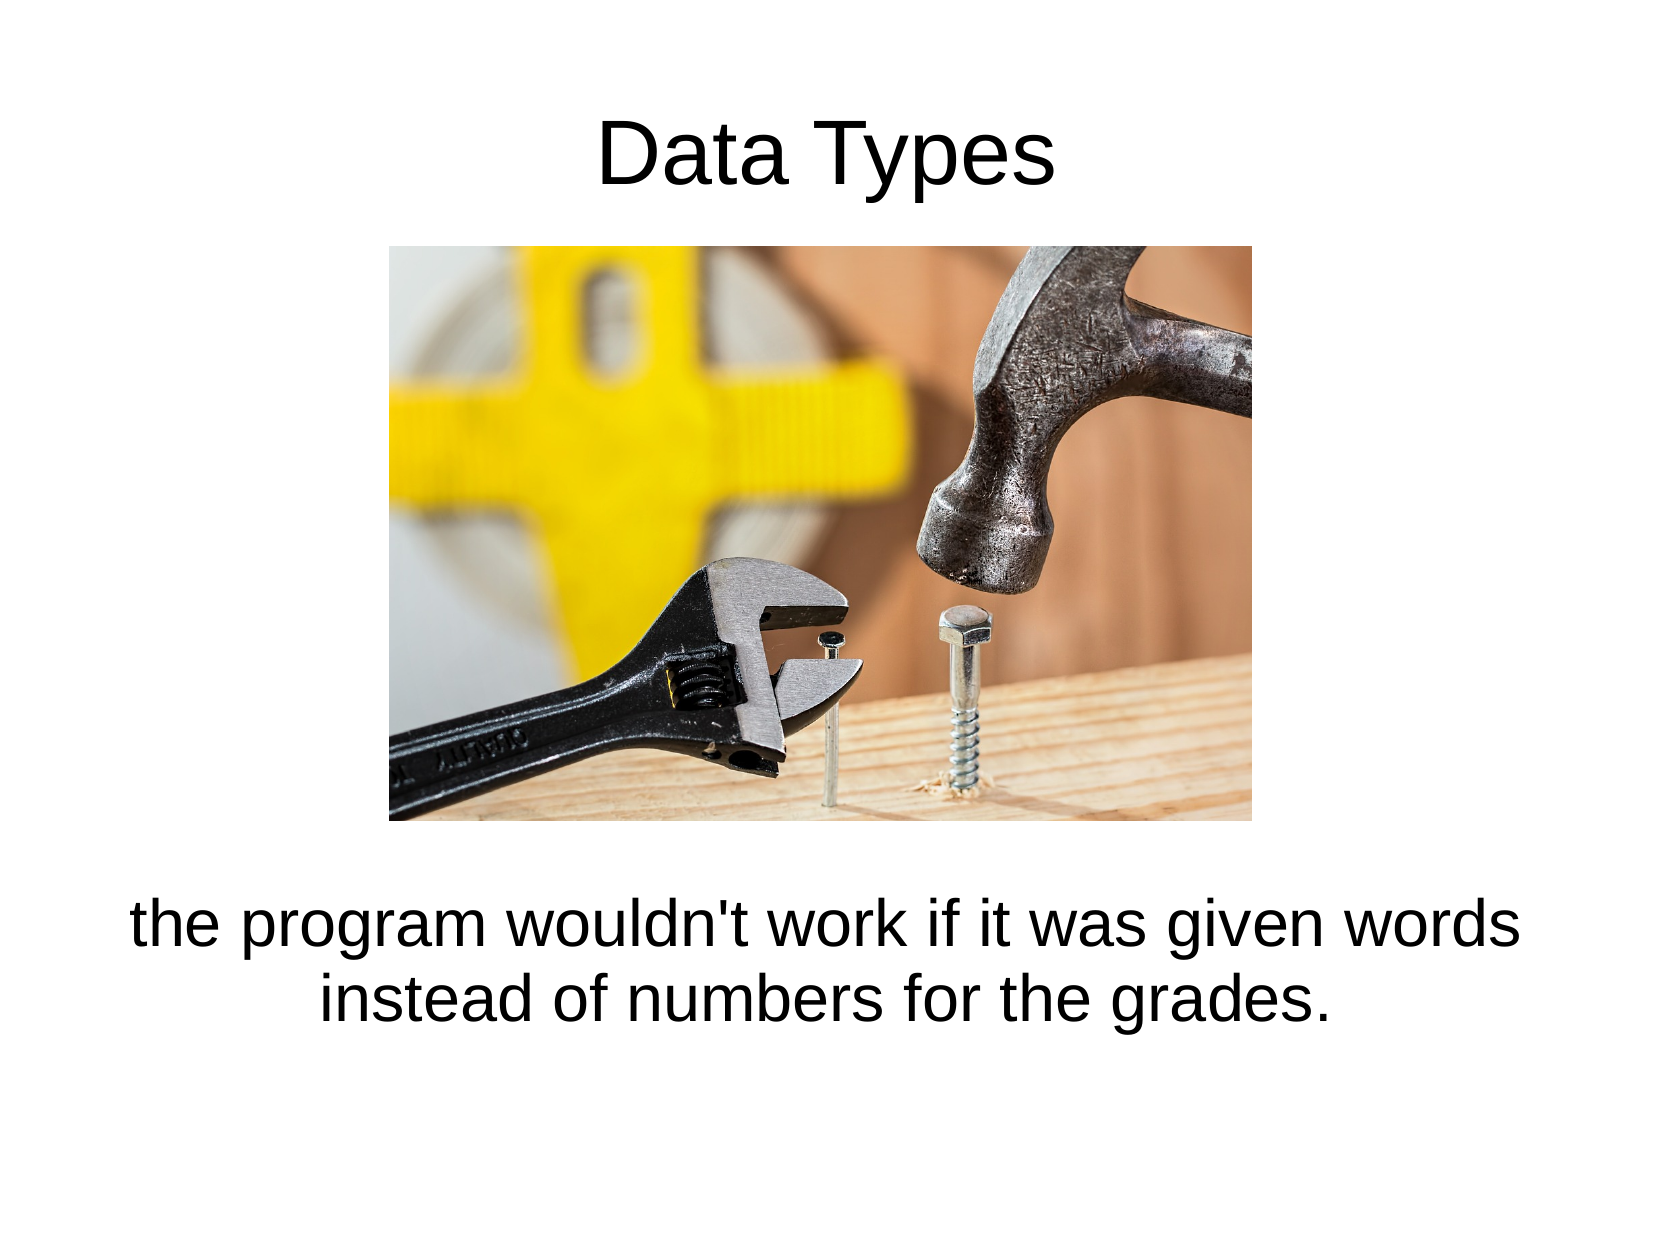

# Data Types
the program wouldn't work if it was given words instead of numbers for the grades.